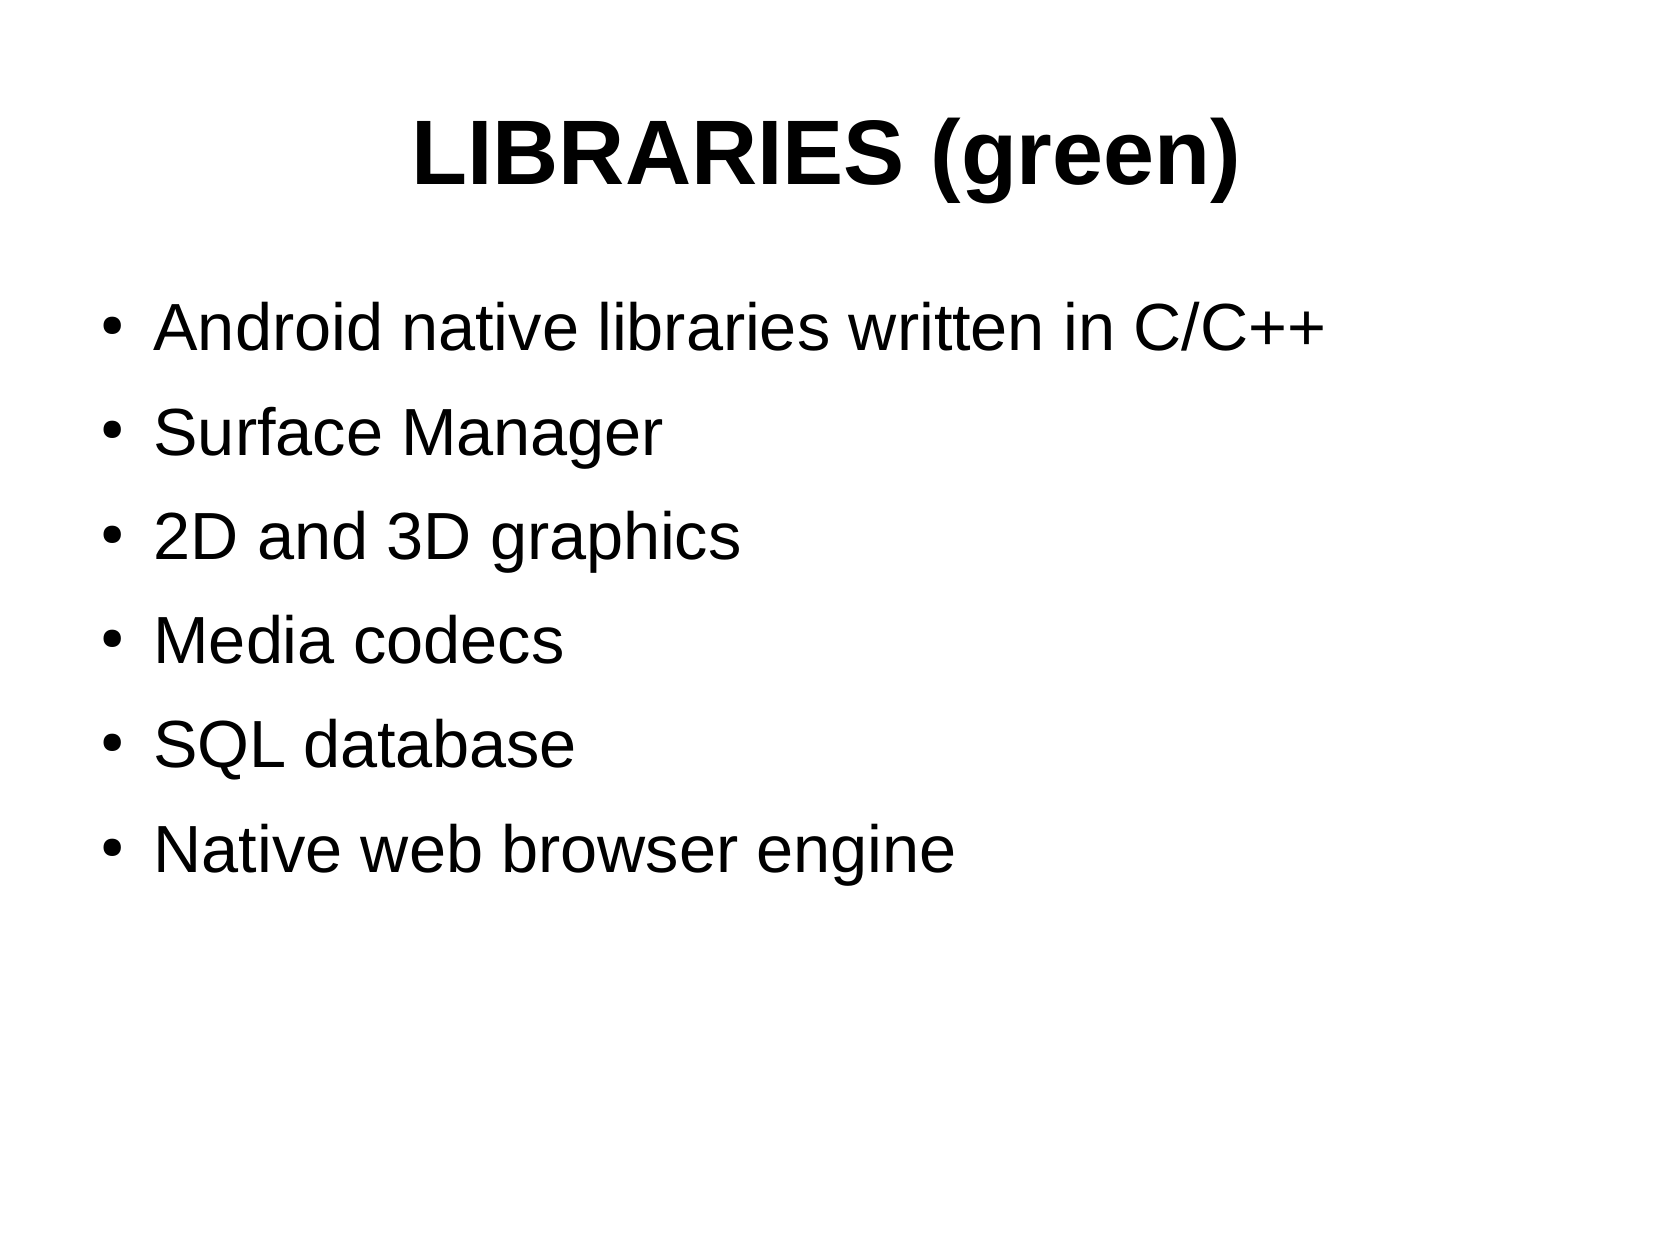

# LIBRARIES (green)
Android native libraries written in C/C++
Surface Manager
2D and 3D graphics
Media codecs
SQL database
Native web browser engine